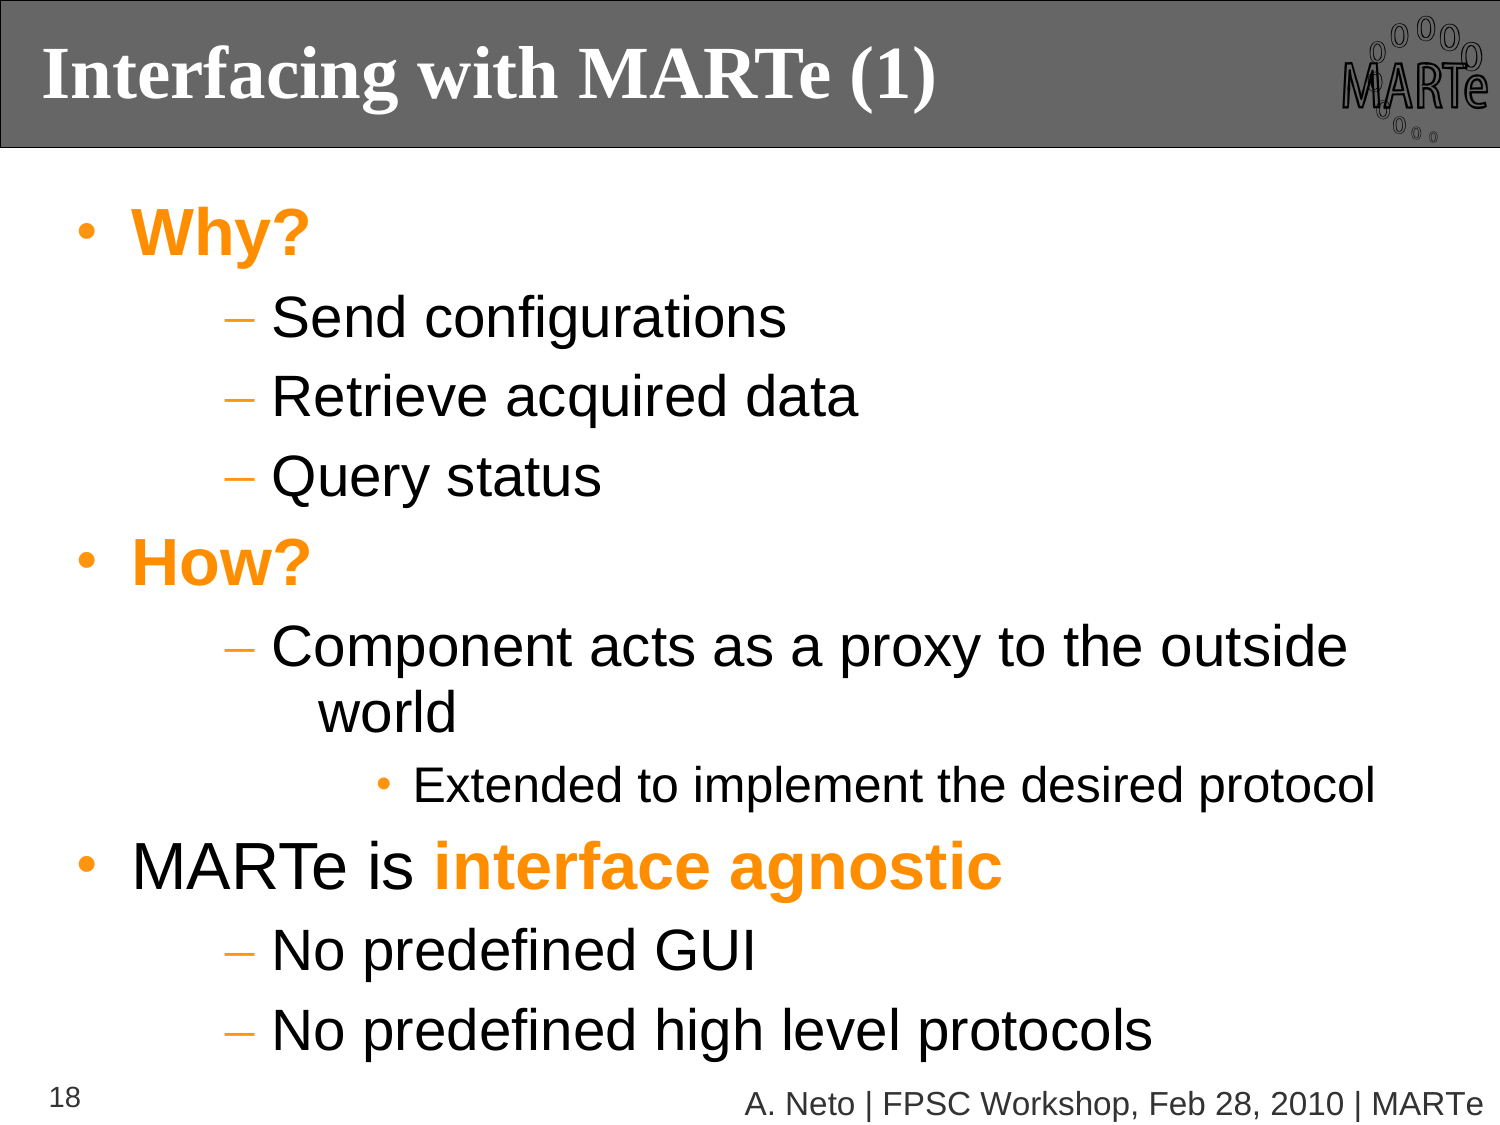

# Interfacing with MARTe (1)
Why?
Send configurations
Retrieve acquired data
Query status
How?
Component acts as a proxy to the outside world
Extended to implement the desired protocol
MARTe is interface agnostic
No predefined GUI
No predefined high level protocols